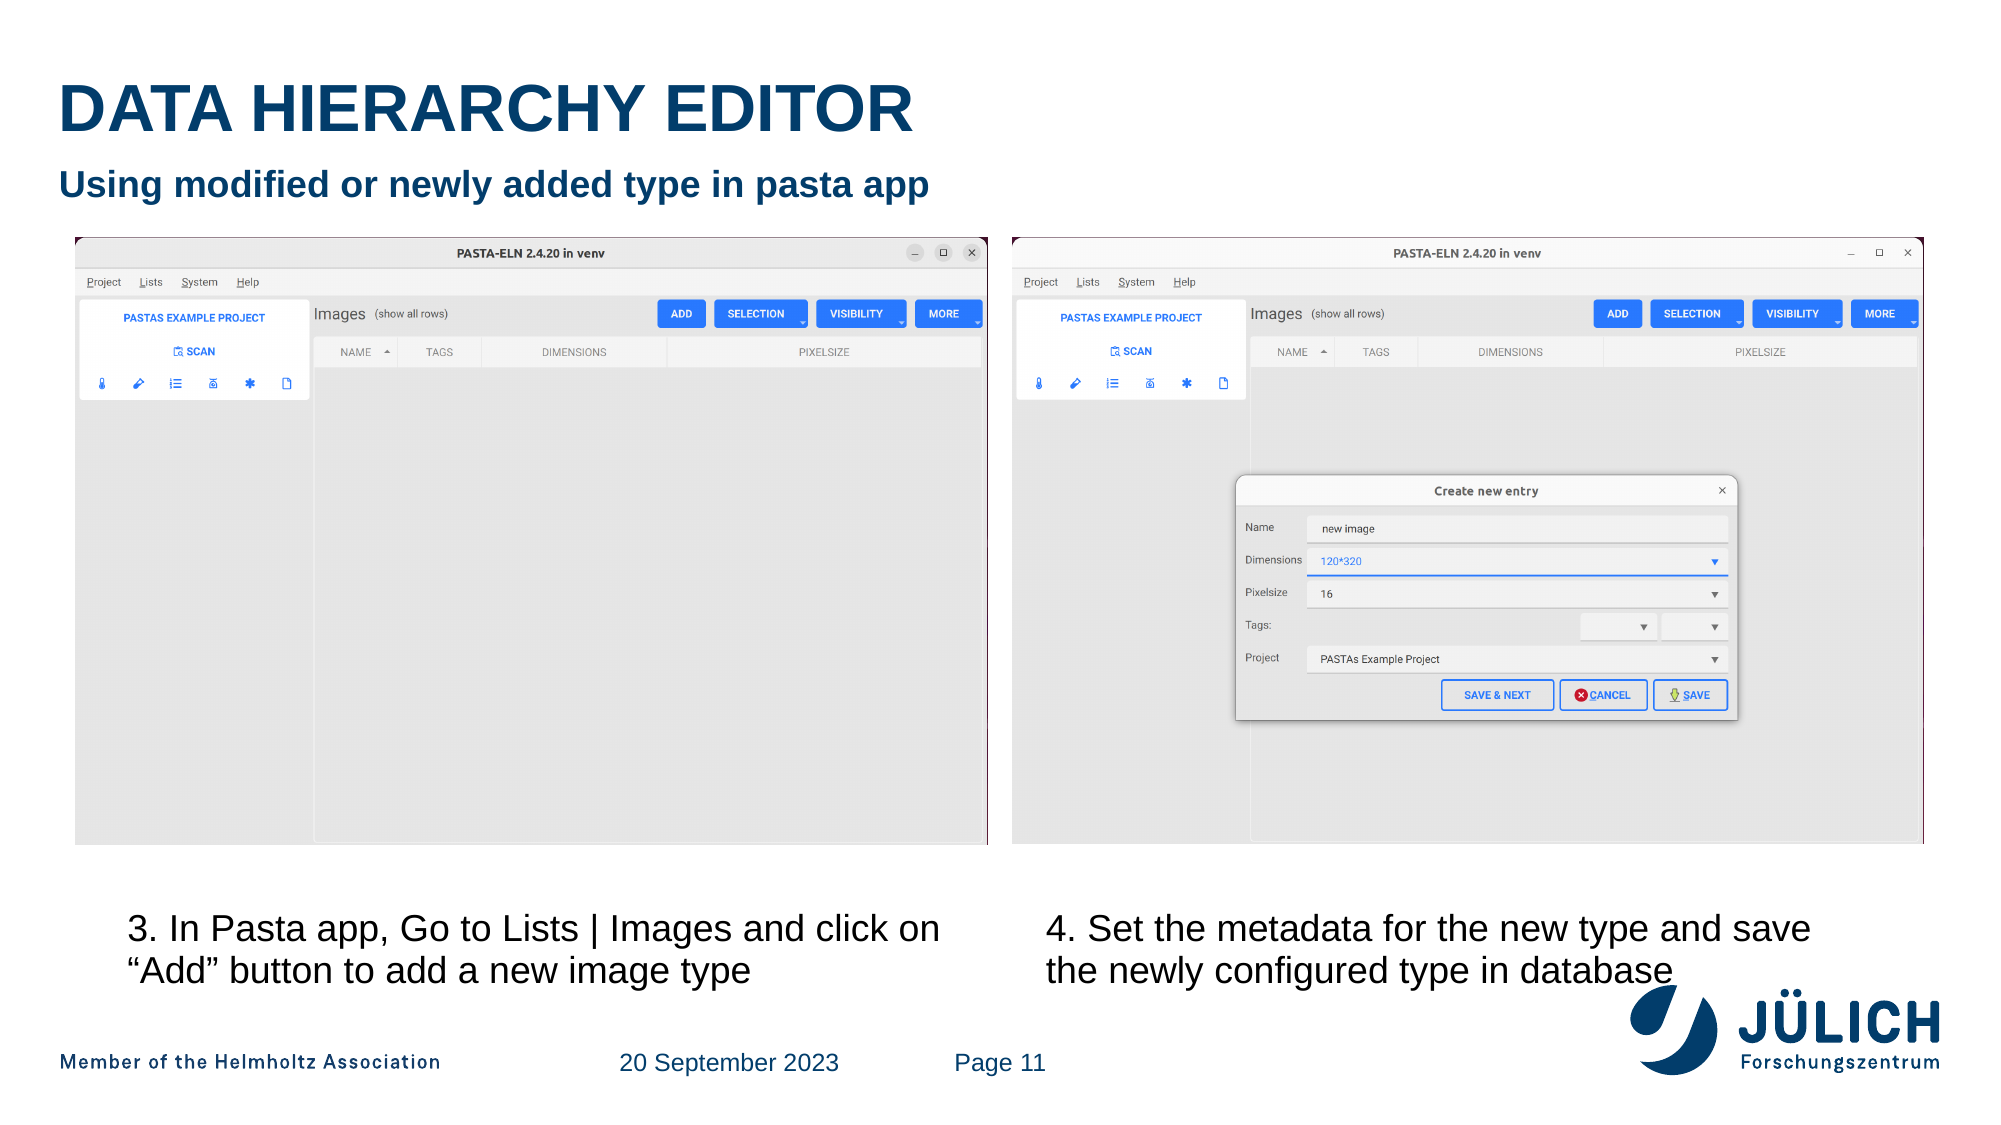

# Data Hierarchy Editor
Using modified or newly added type in pasta app
3. In Pasta app, Go to Lists | Images and click on
“Add” button to add a new image type
4. Set the metadata for the new type and save
the newly configured type in database
20 September 2023
Page